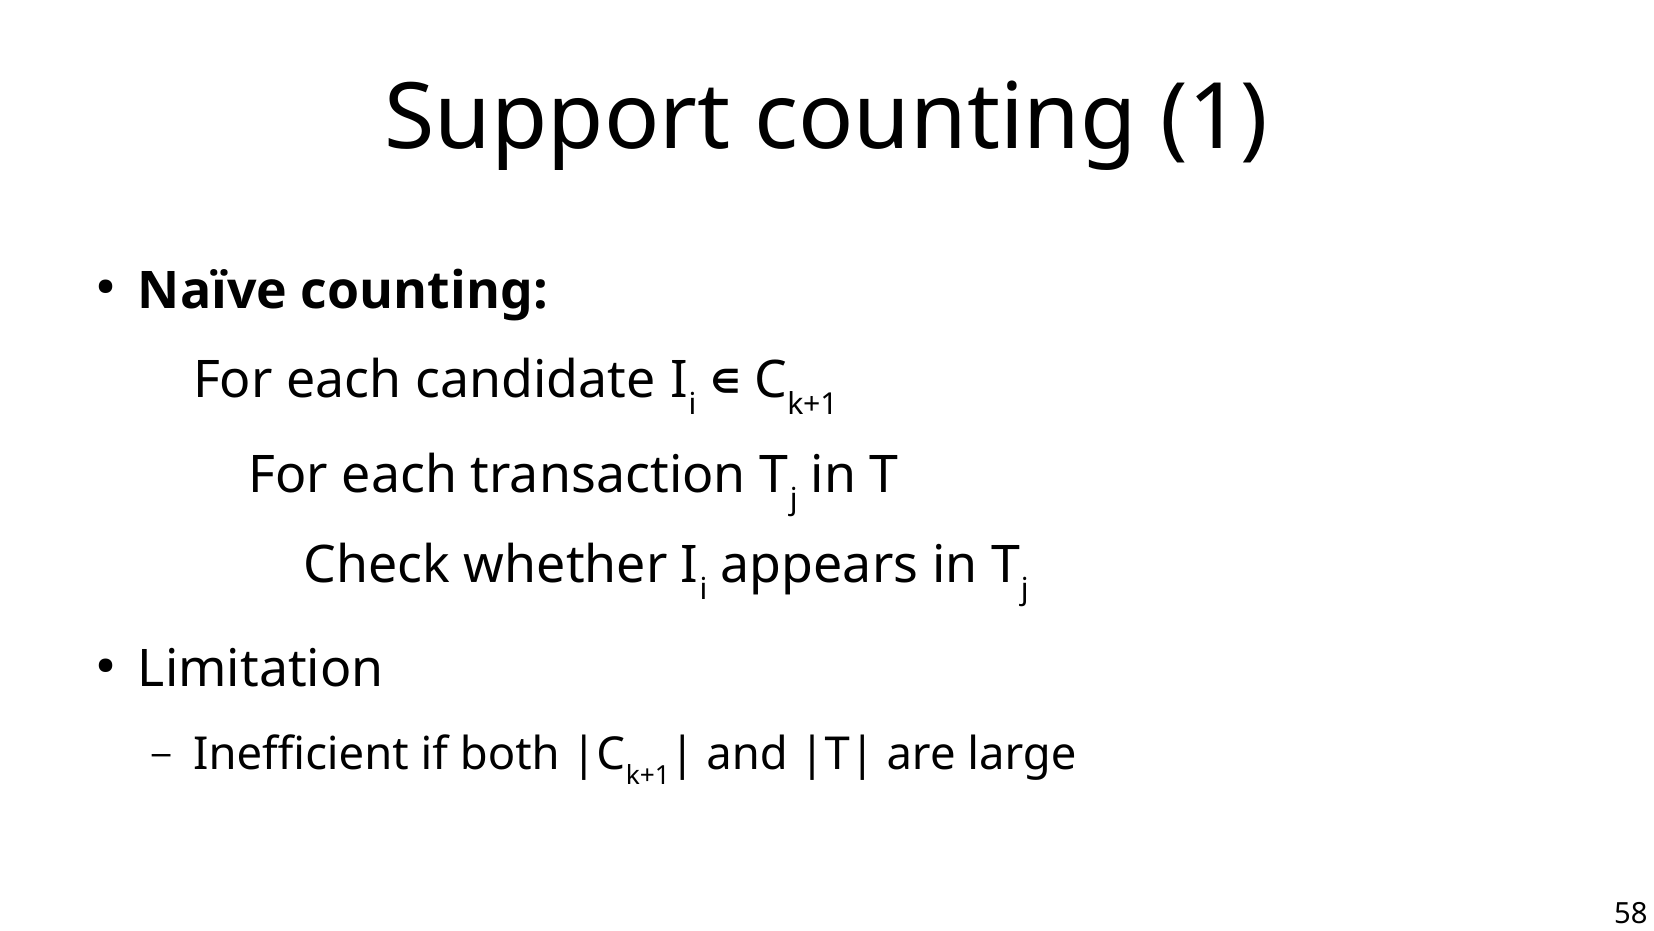

# Support counting (1)
Naïve counting:
For each candidate Ii ∊ Ck+1
For each transaction Tj in T
Check whether Ii appears in Tj
Limitation
Inefficient if both |Ck+1| and |T| are large
58